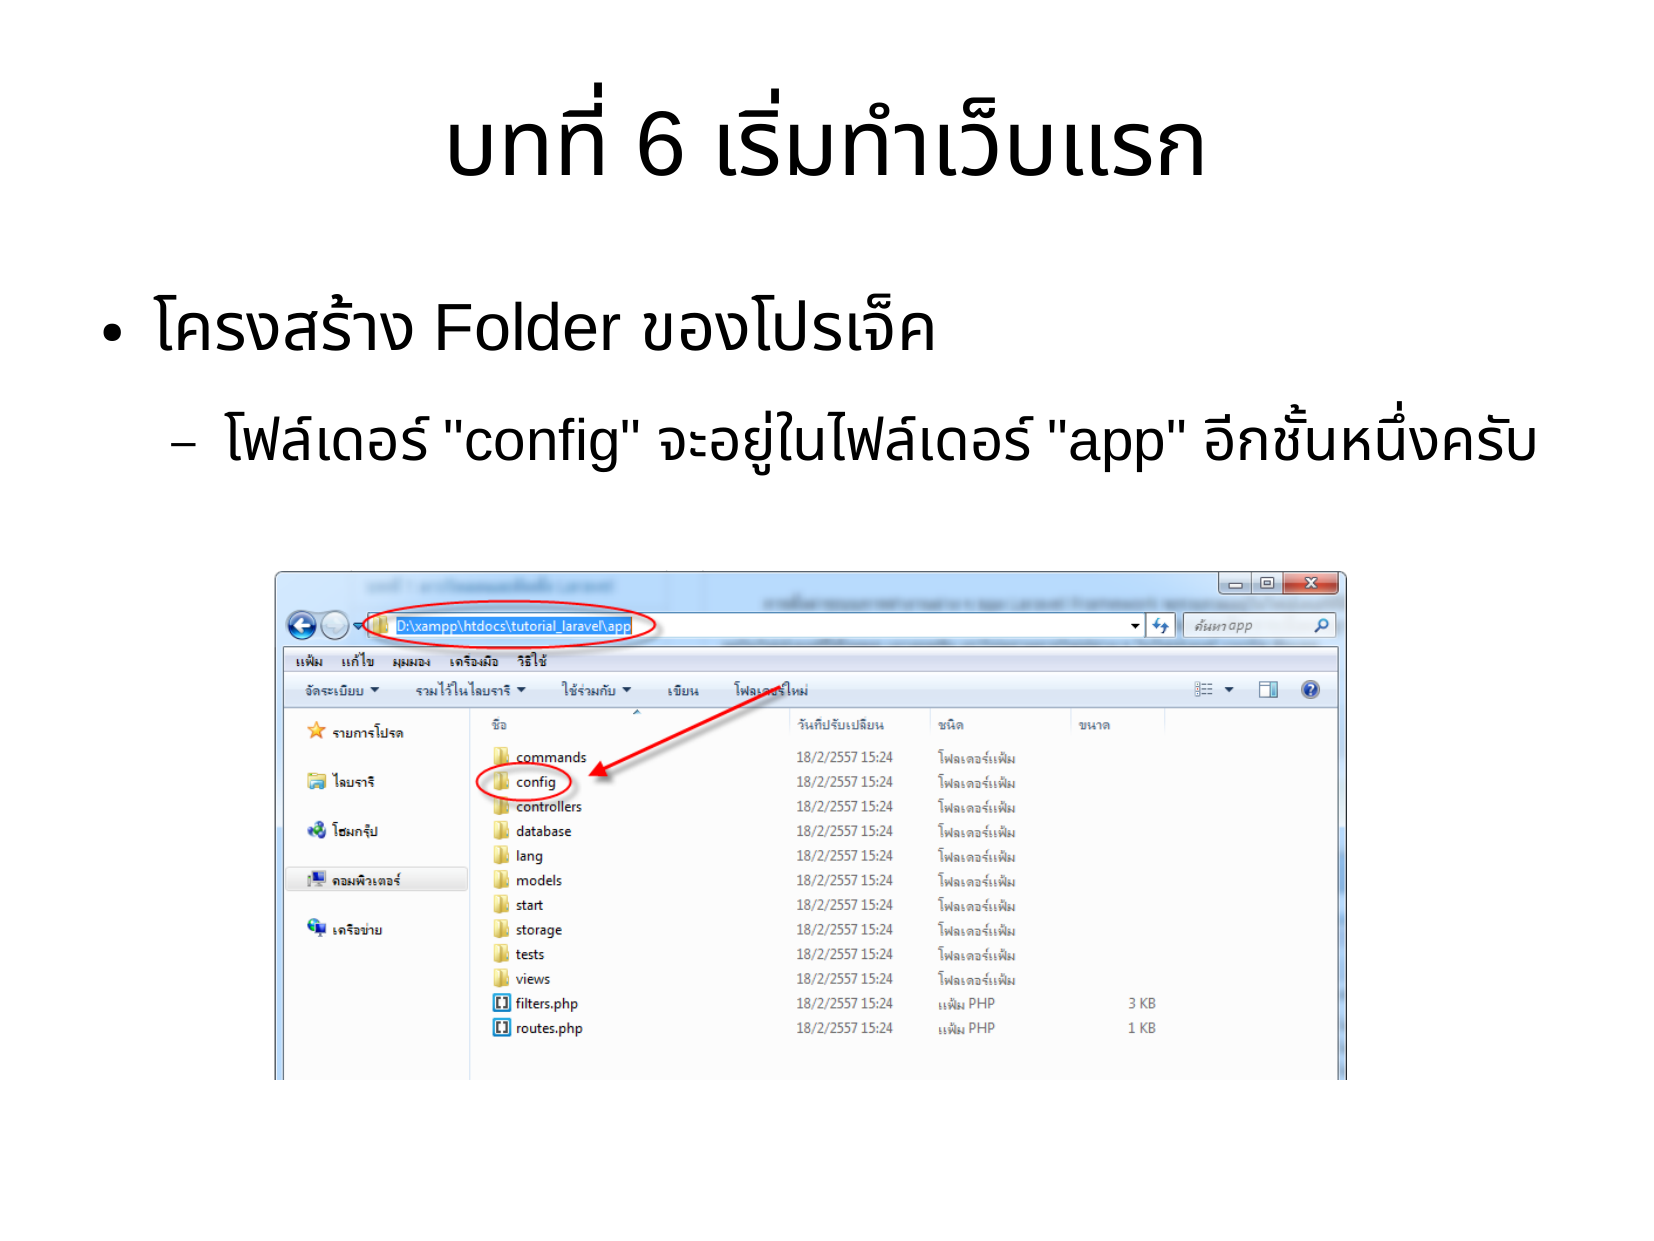

# บทที่ 6 เริ่มทำเว็บแรก
โครงสร้าง Folder ของโปรเจ็ค
โฟล์เดอร์ "config" จะอยู่ในไฟล์เดอร์ "app" อีกชั้นหนึ่งครับ